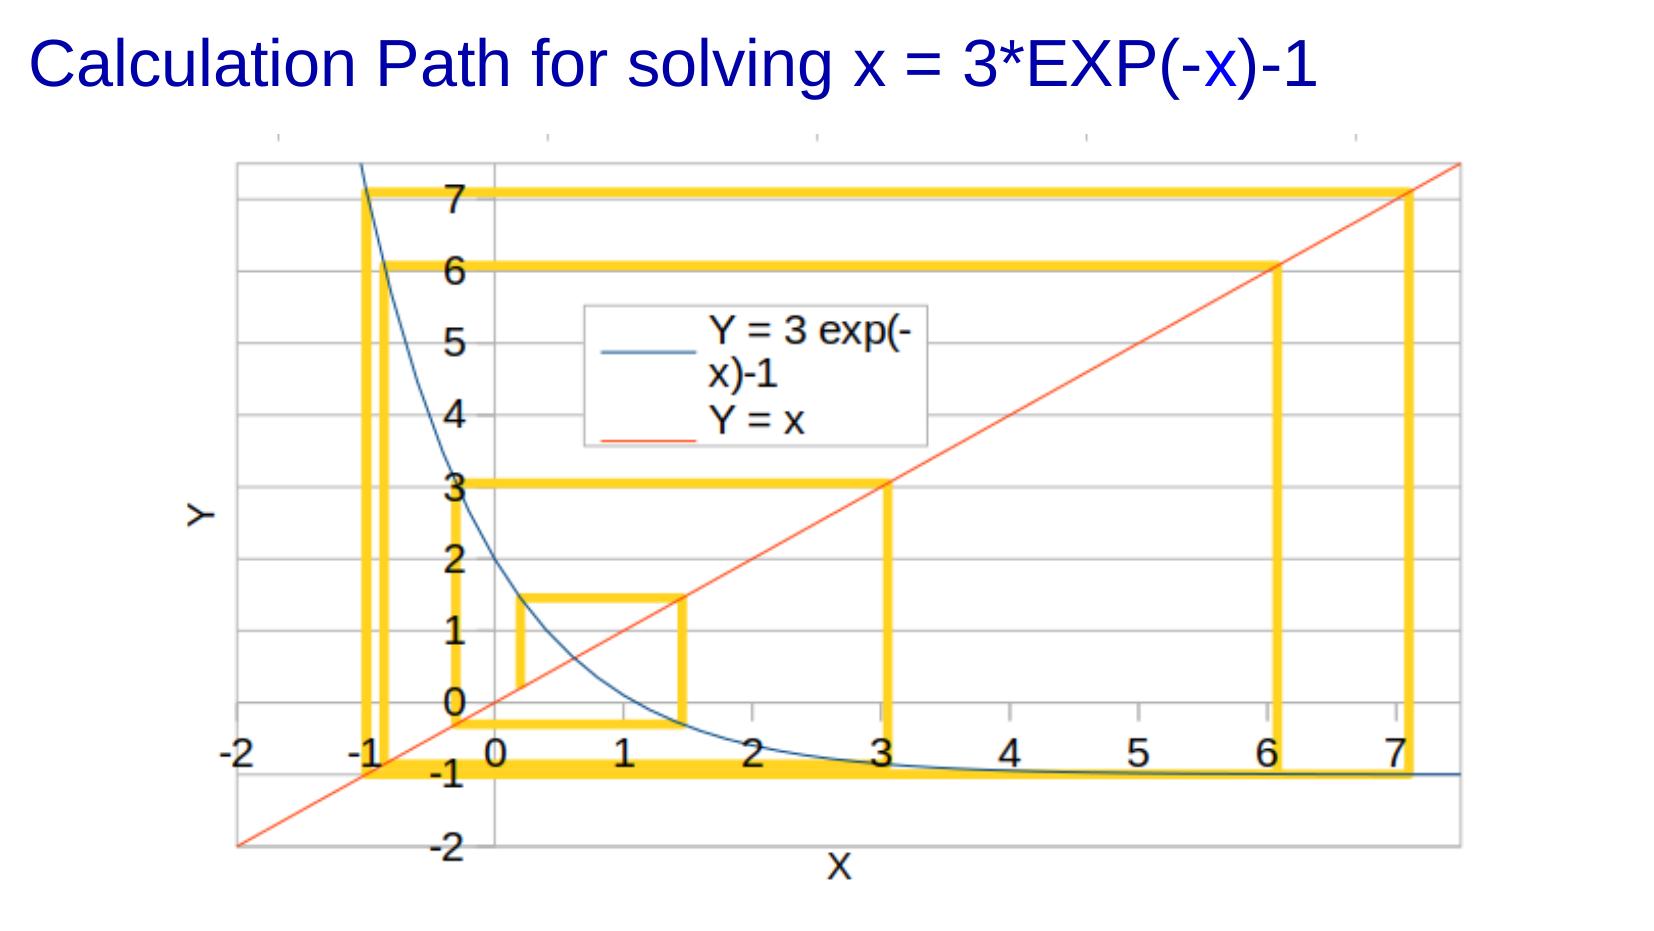

# Calculation Path for solving x = 3*EXP(-x)-1